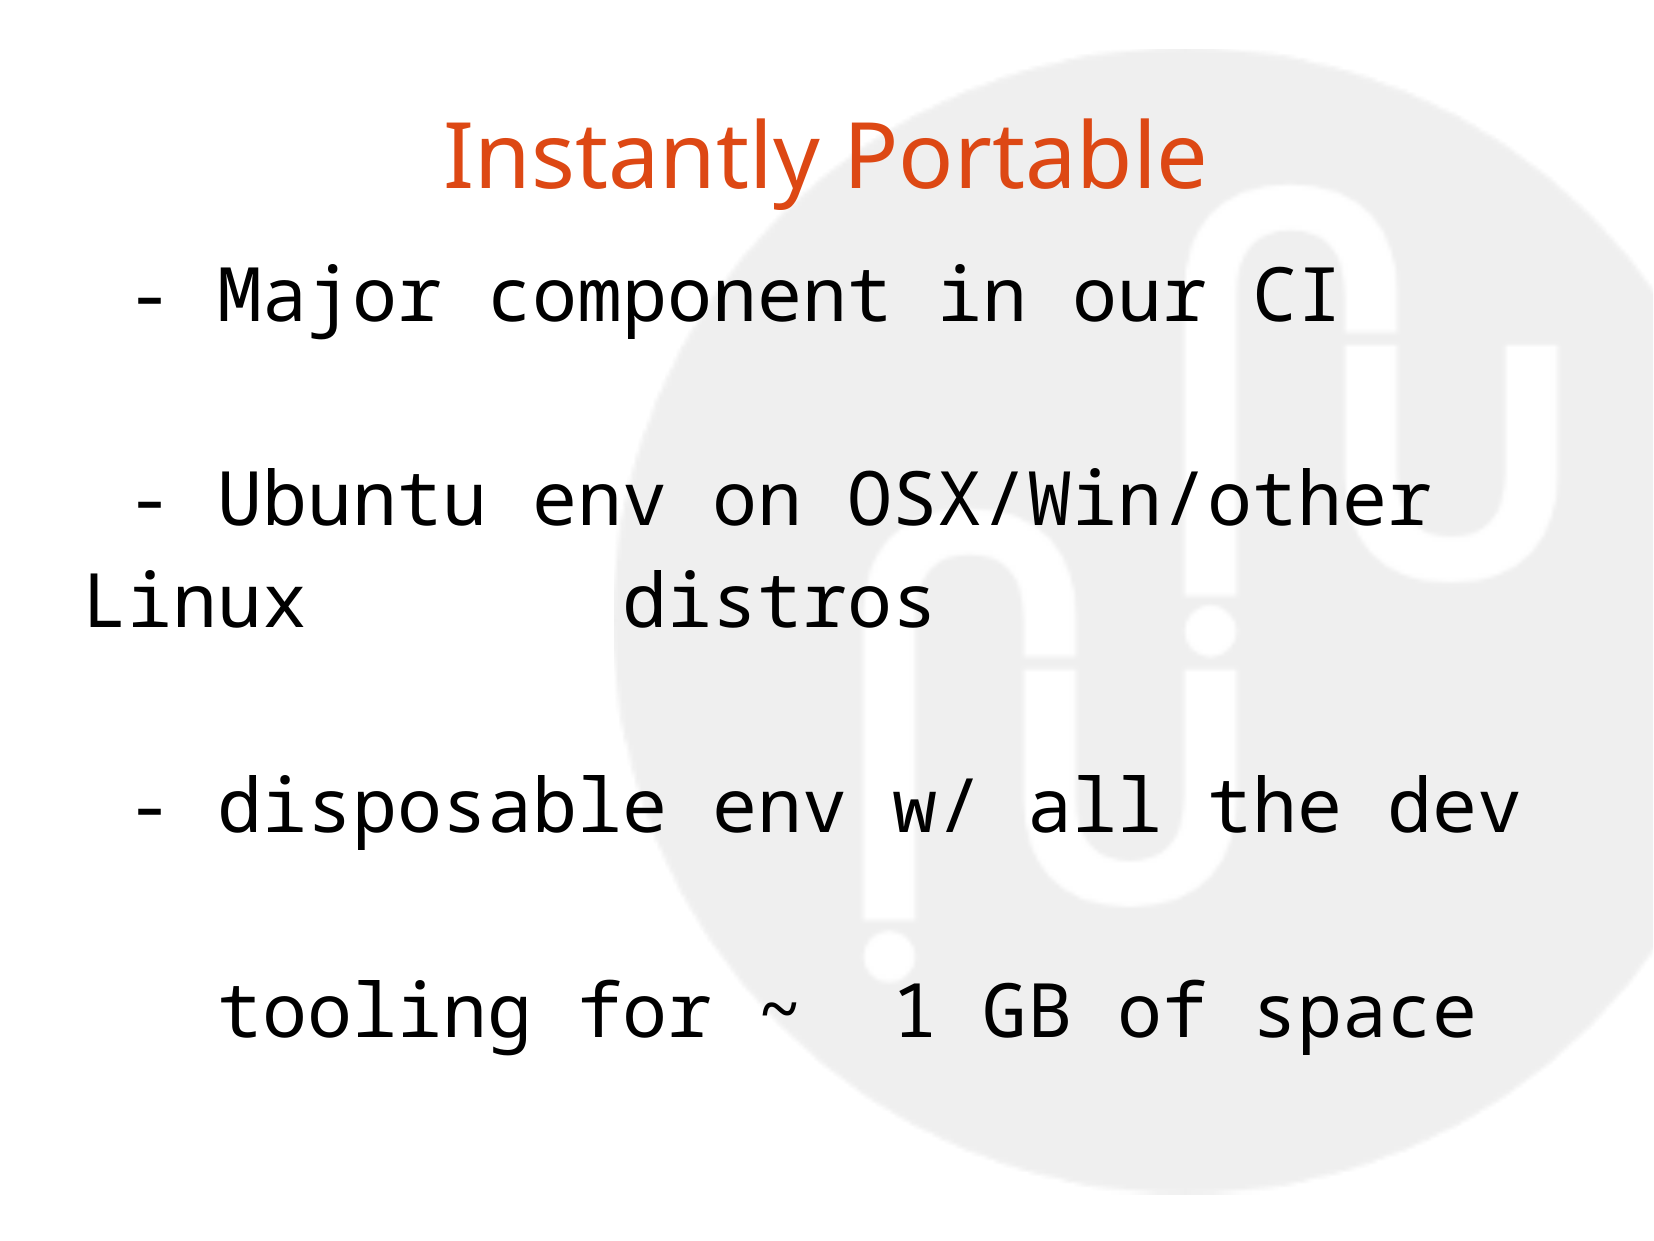

Instantly Portable
# - Major component in our CI
 - Ubuntu env on OSX/Win/other Linux distros
 - disposable env w/ all the dev
 tooling for ~ 1 GB of space